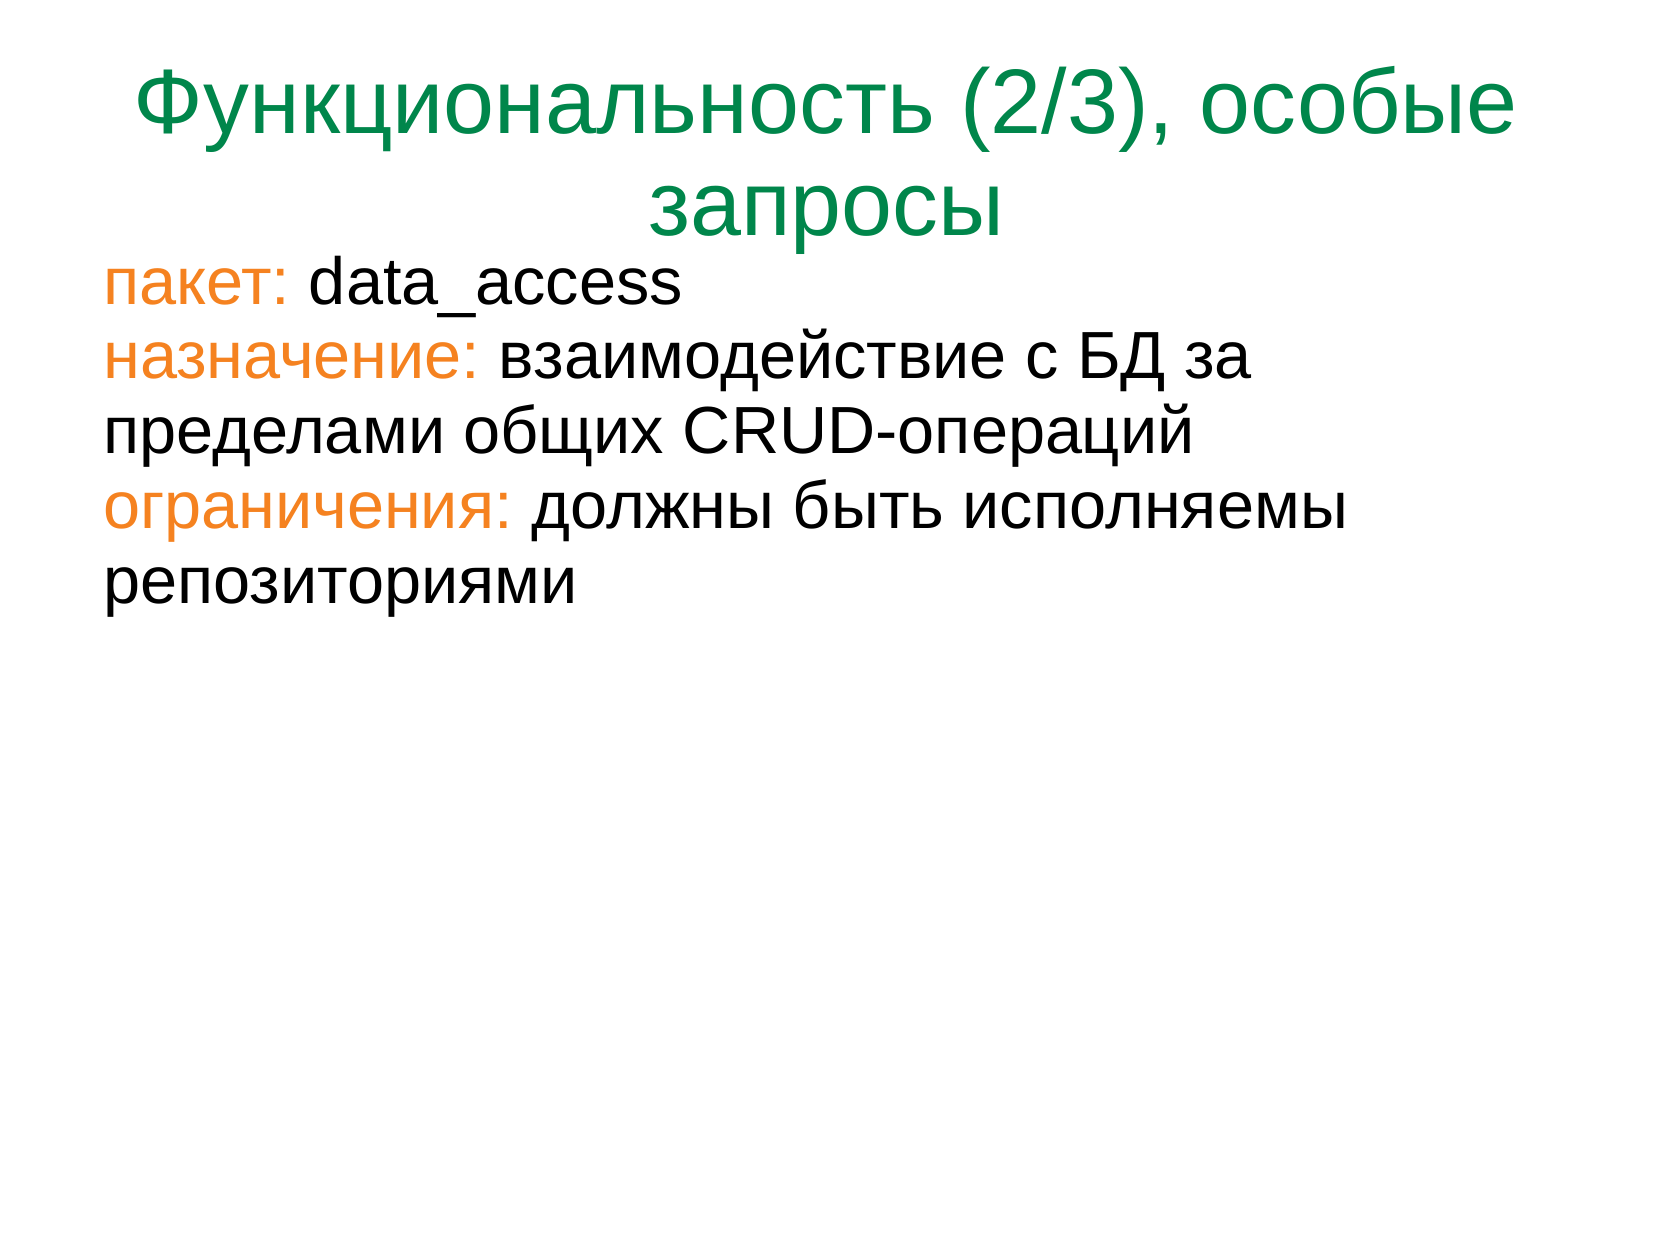

# Функциональность (2/3), особые запросы
пакет: data_access
назначение: взаимодействие с БД за пределами общих CRUD-операций
ограничения: должны быть исполняемы репозиториями